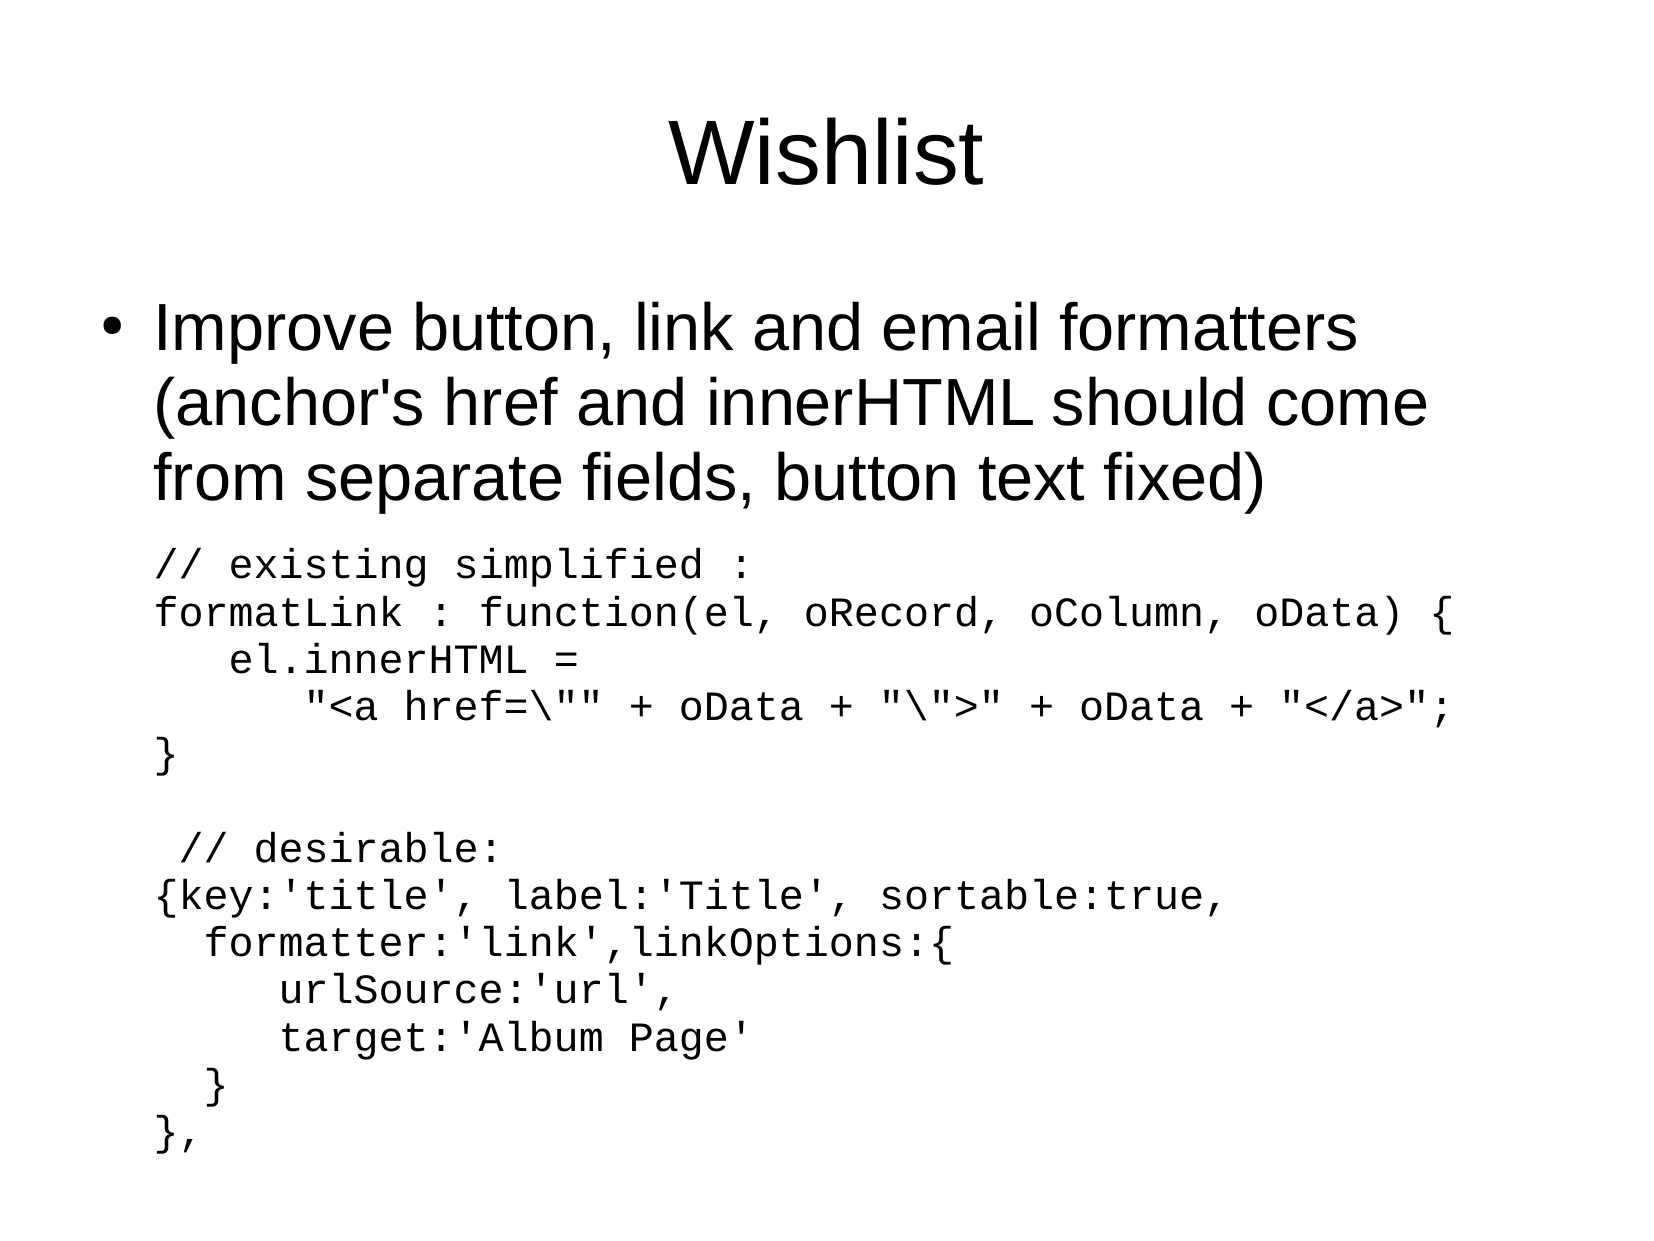

# Wishlist
Improve button, link and email formatters (anchor's href and innerHTML should come from separate fields, button text fixed)
// existing simplified :
formatLink : function(el, oRecord, oColumn, oData) {
 el.innerHTML =
 "<a href=\"" + oData + "\">" + oData + "</a>";
}
 // desirable:
{key:'title', label:'Title', sortable:true,
 formatter:'link',linkOptions:{
 urlSource:'url',
 target:'Album Page'
 }
},